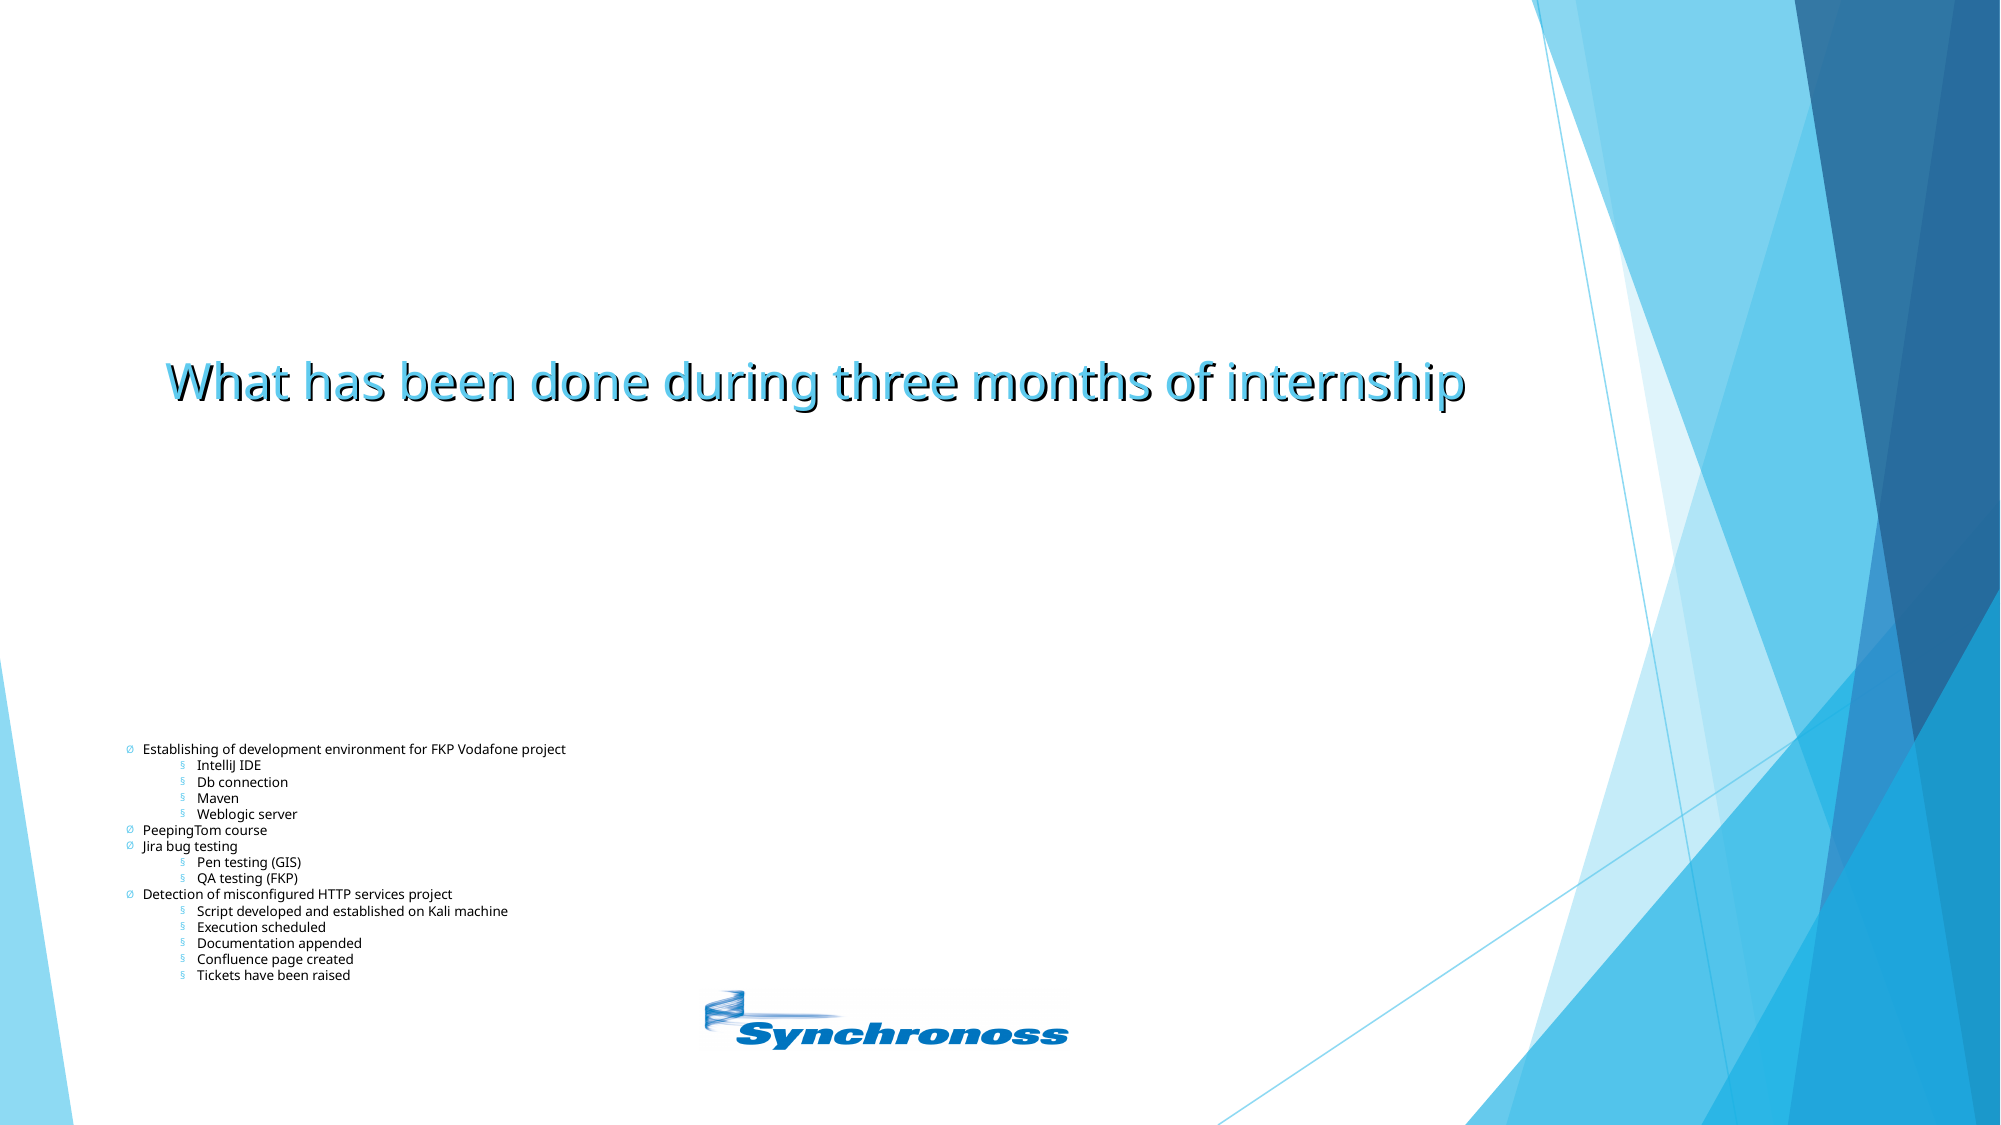

# What has been done during three months of internship
Establishing of development environment for FKP Vodafone project
IntelliJ IDE
Db connection
Maven
Weblogic server
PeepingTom course
Jira bug testing
Pen testing (GIS)
QA testing (FKP)
Detection of misconfigured HTTP services project
Script developed and established on Kali machine
Execution scheduled
Documentation appended
Confluence page created
Tickets have been raised